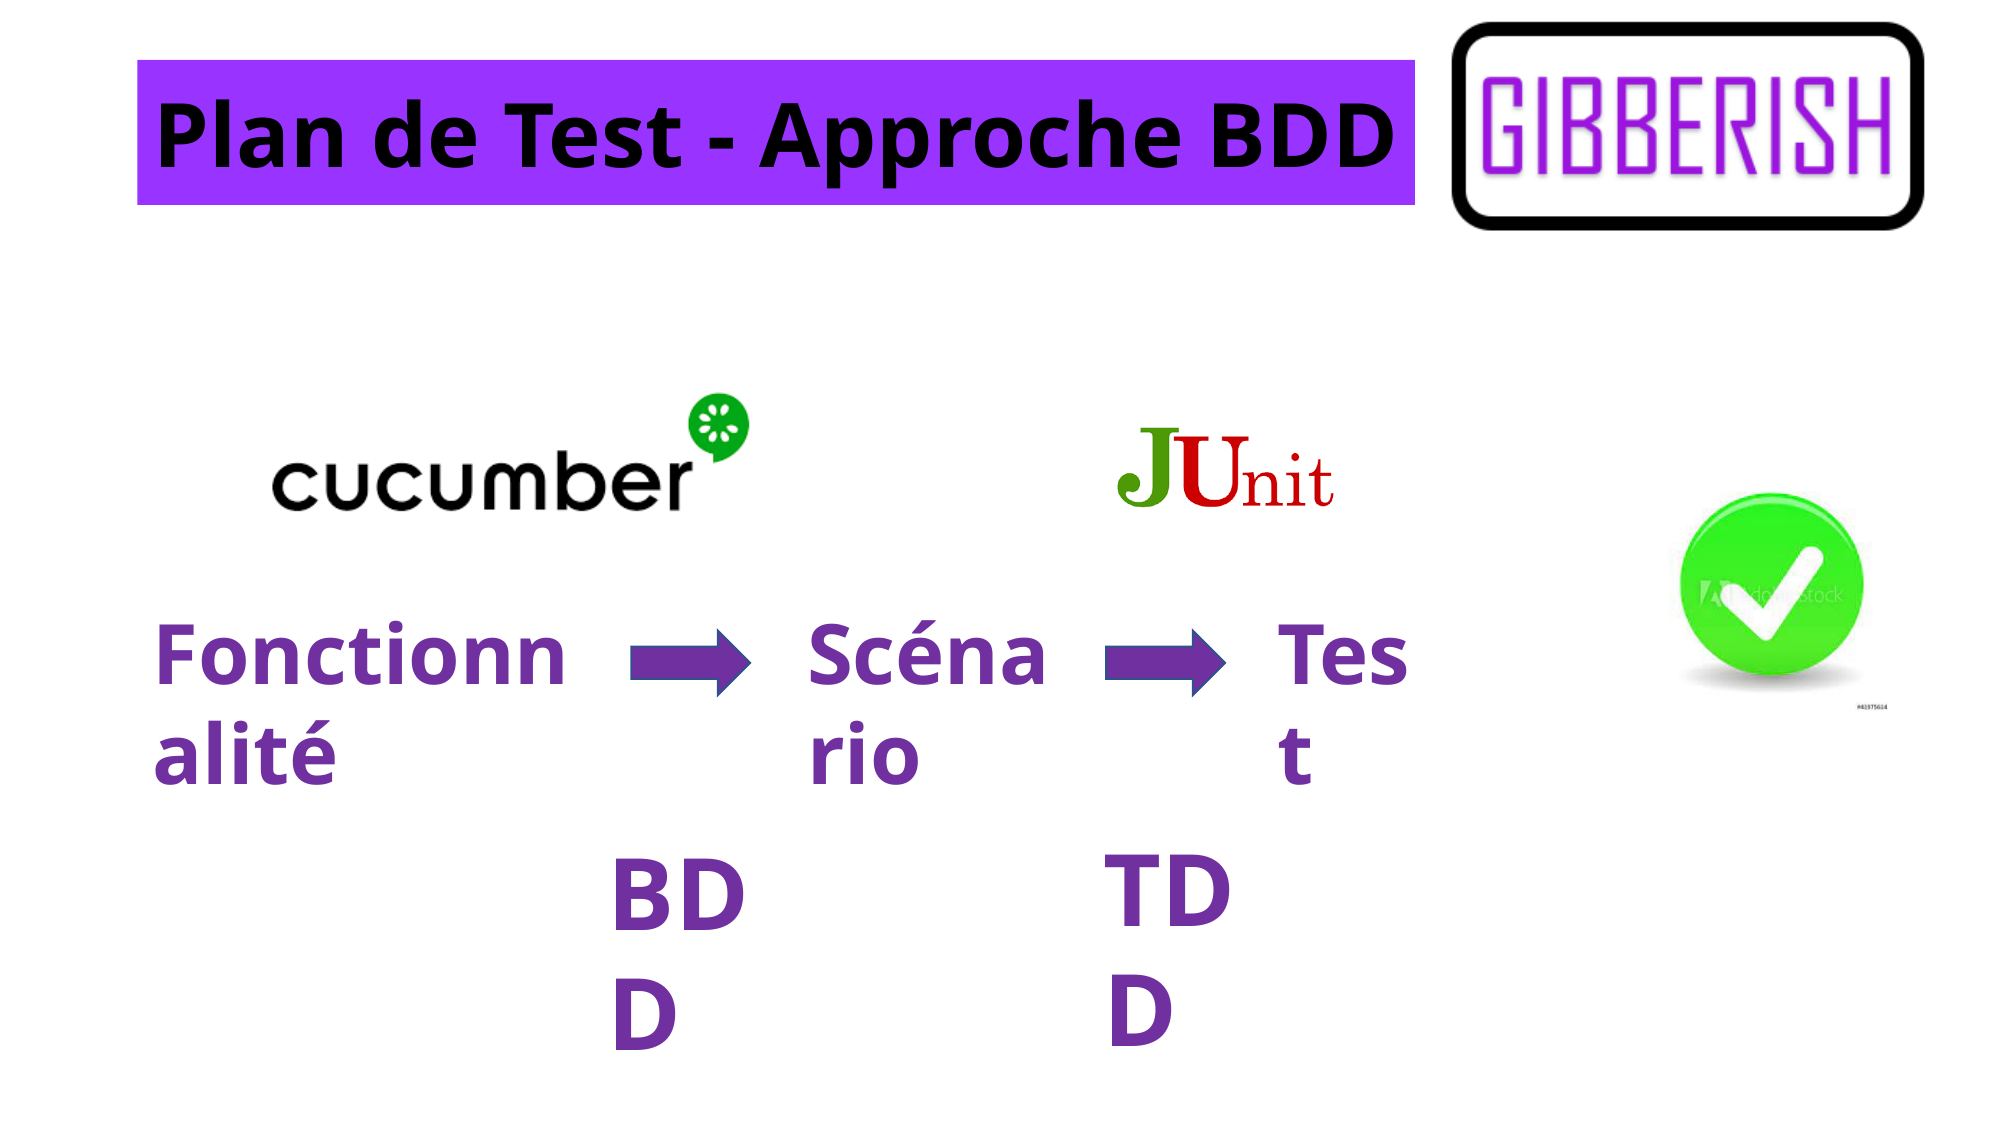

# Plan de Test - Approche BDD
Fonctionnalité
Scénario
Test
TDD
BDD